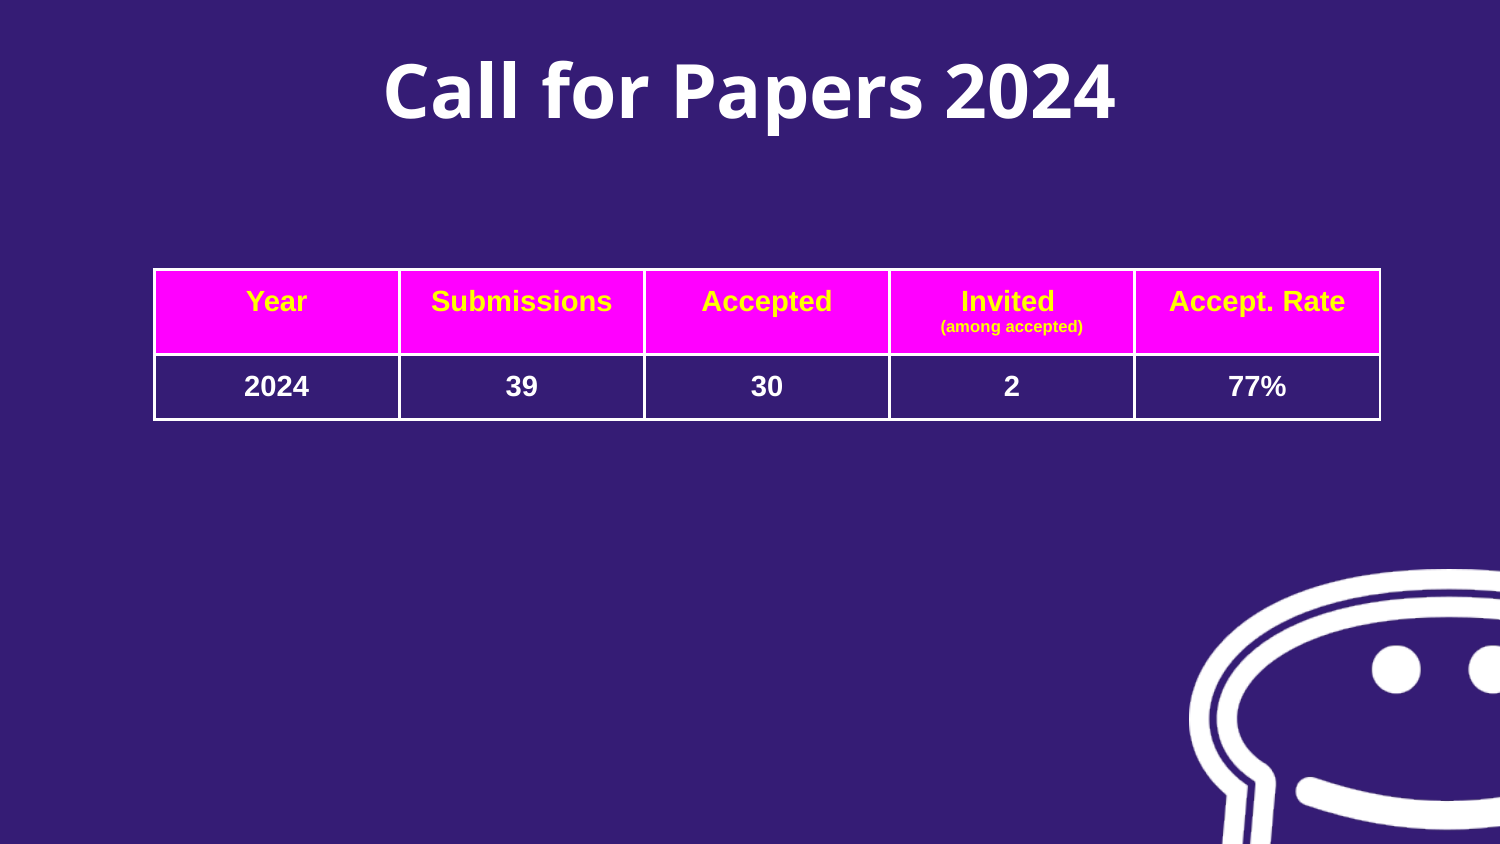

Call for Papers 2024
| Year | Submissions | Accepted | Invited (among accepted) | Accept. Rate |
| --- | --- | --- | --- | --- |
| 2024 | 39 | 30 | 2 | 77% |